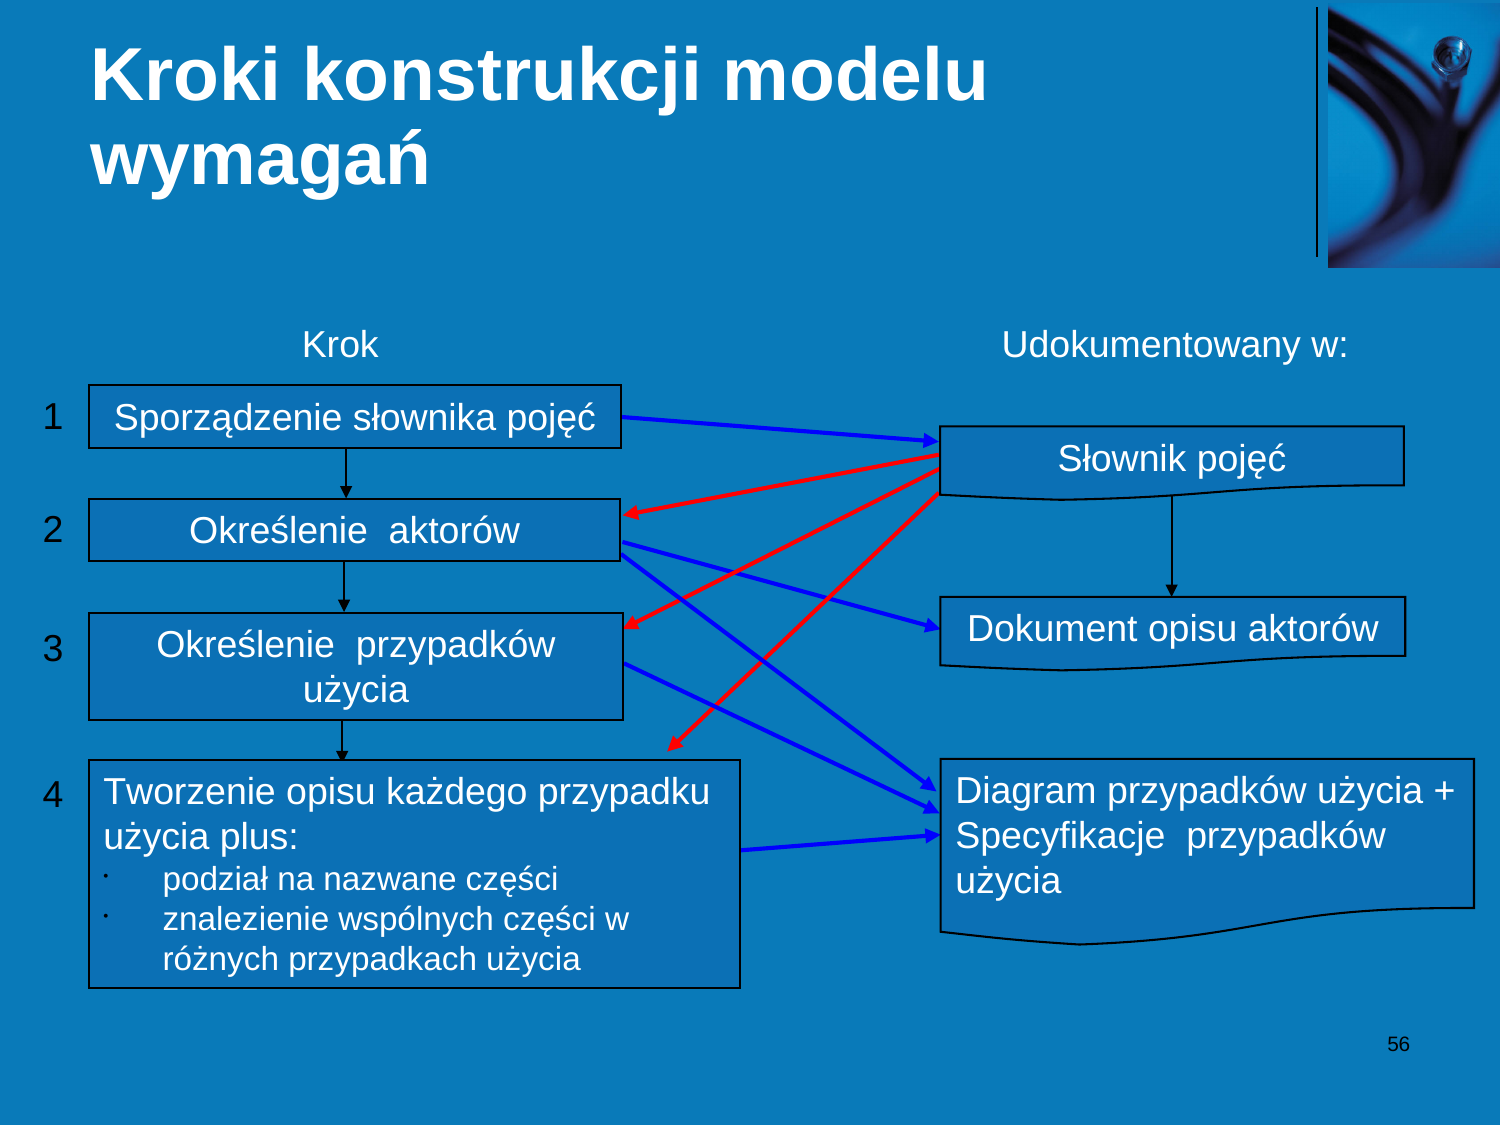

# Kroki konstrukcji modelu wymagań
Krok
Udokumentowany w:
1
Sporządzenie słownika pojęć
Słownik pojęć
2
Określenie aktorów
Dokument opisu aktorów
Określenie przypadków użycia
3
Diagram przypadków użycia +
Specyfikacje przypadków
użycia
Tworzenie opisu każdego przypadku
użycia plus:
podział na nazwane części
znalezienie wspólnych części w różnych przypadkach użycia
4
56